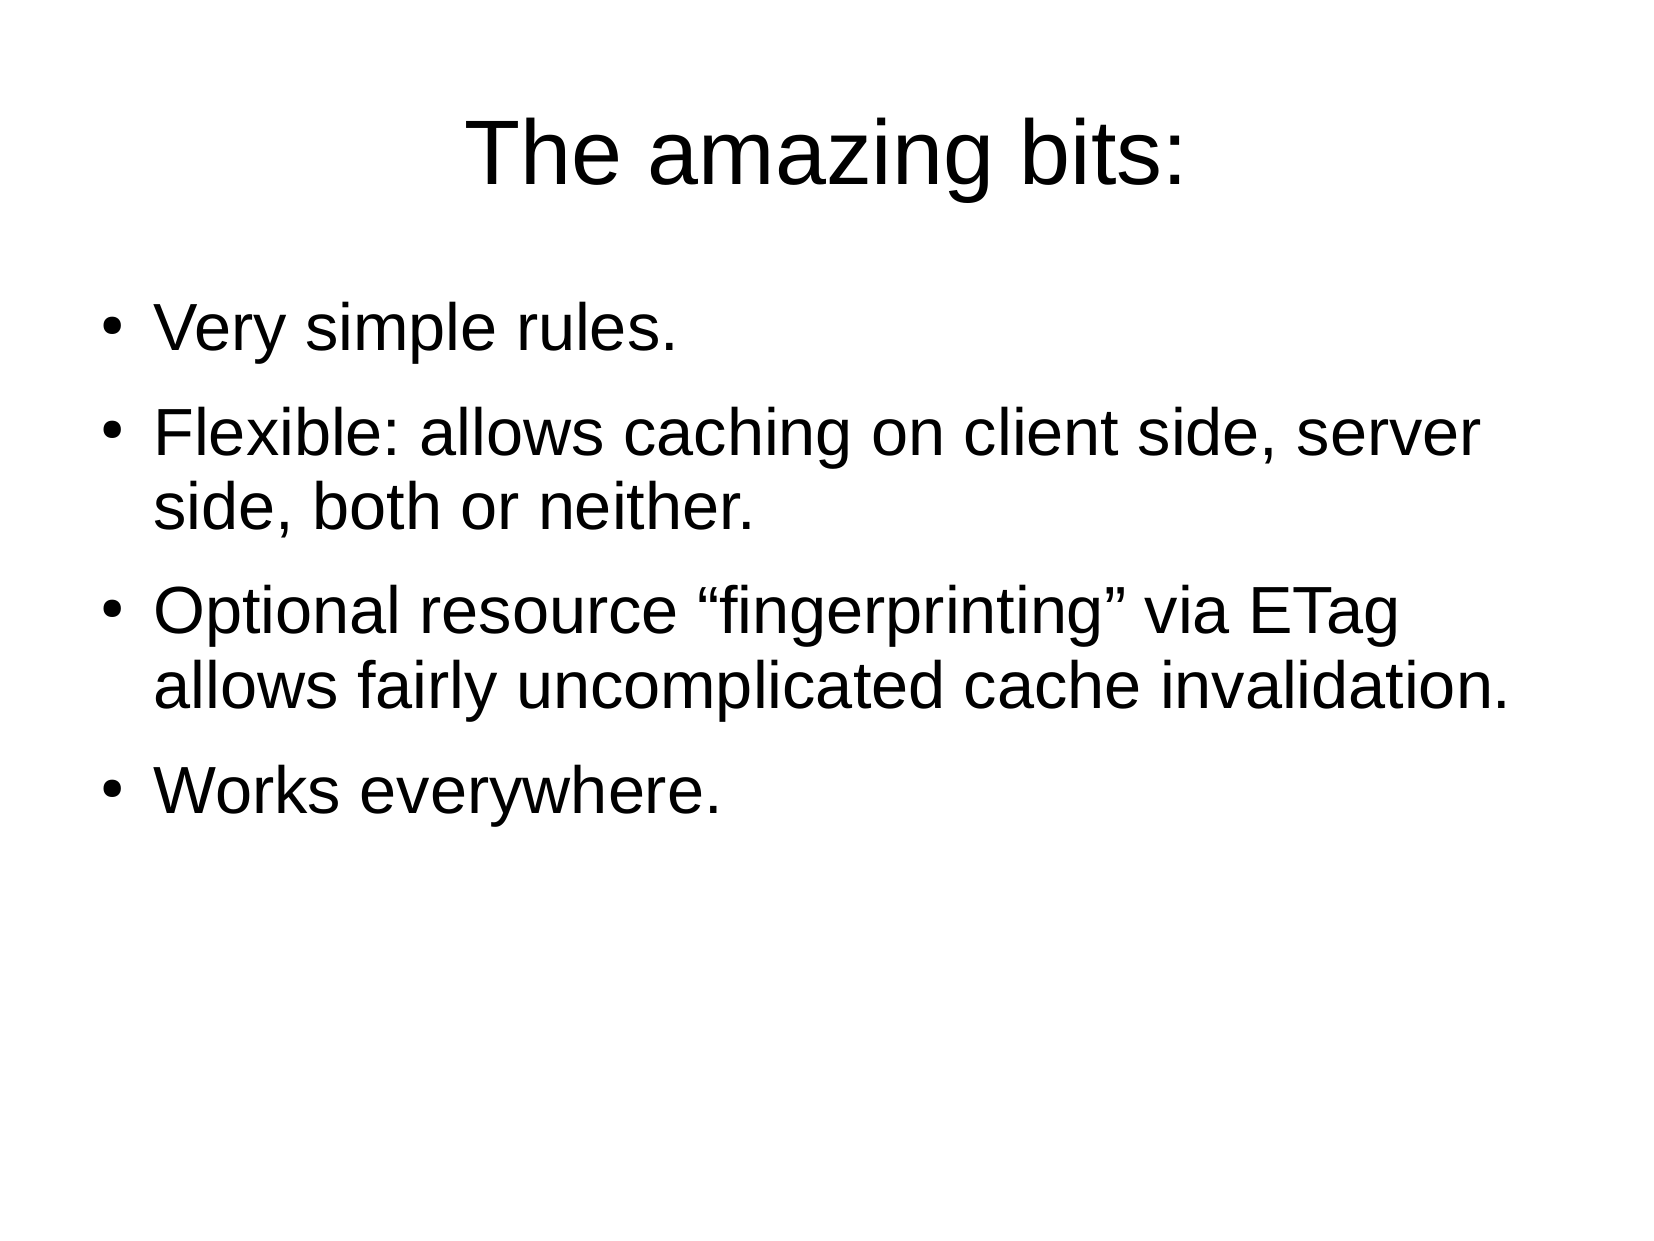

# The amazing bits:
Very simple rules.
Flexible: allows caching on client side, server side, both or neither.
Optional resource “fingerprinting” via ETag allows fairly uncomplicated cache invalidation.
Works everywhere.